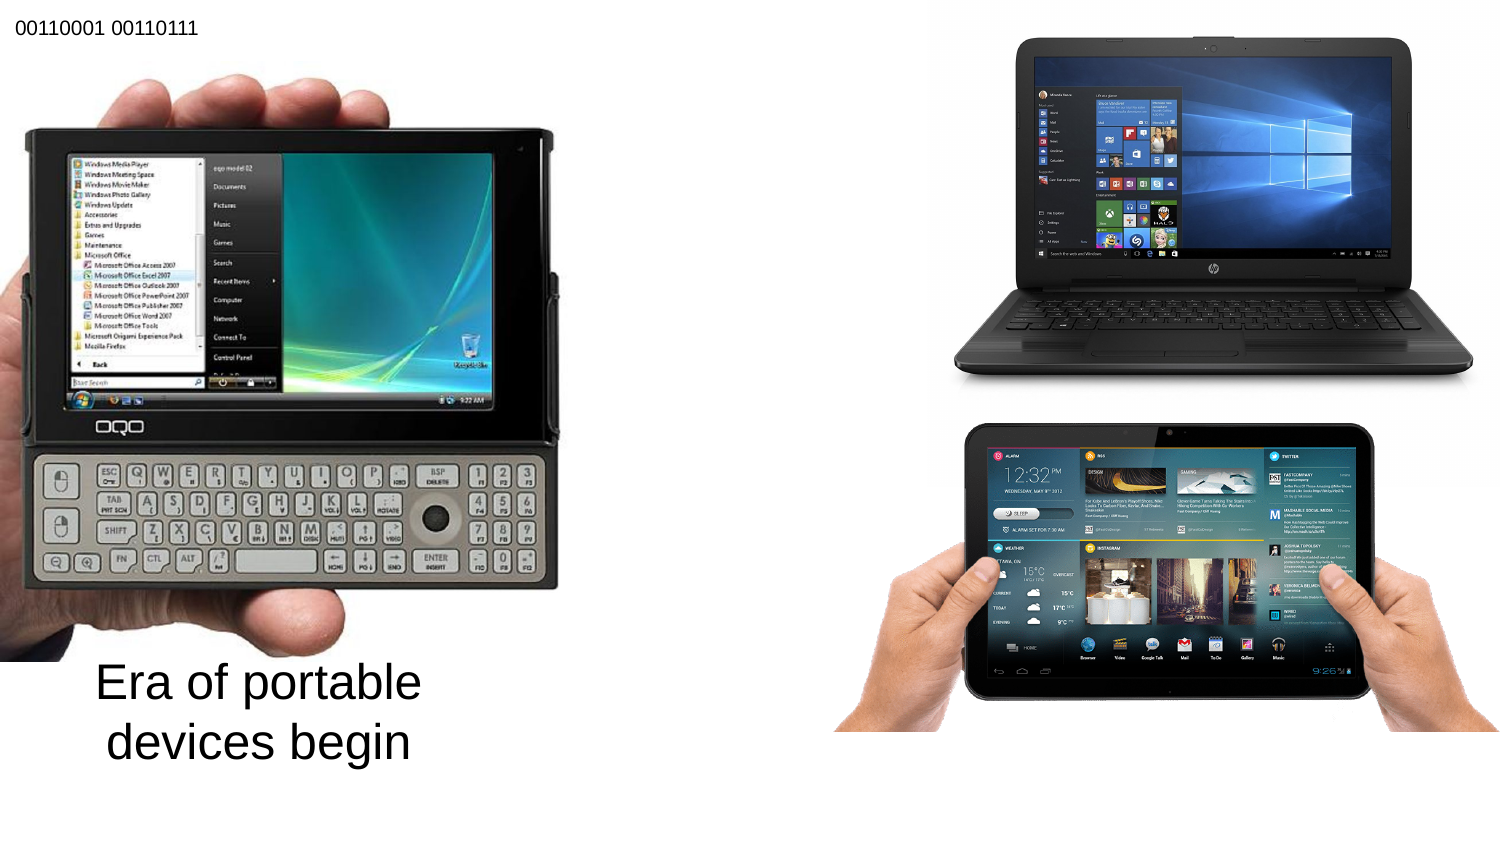

00110001 00110111
Era of portable devices begin